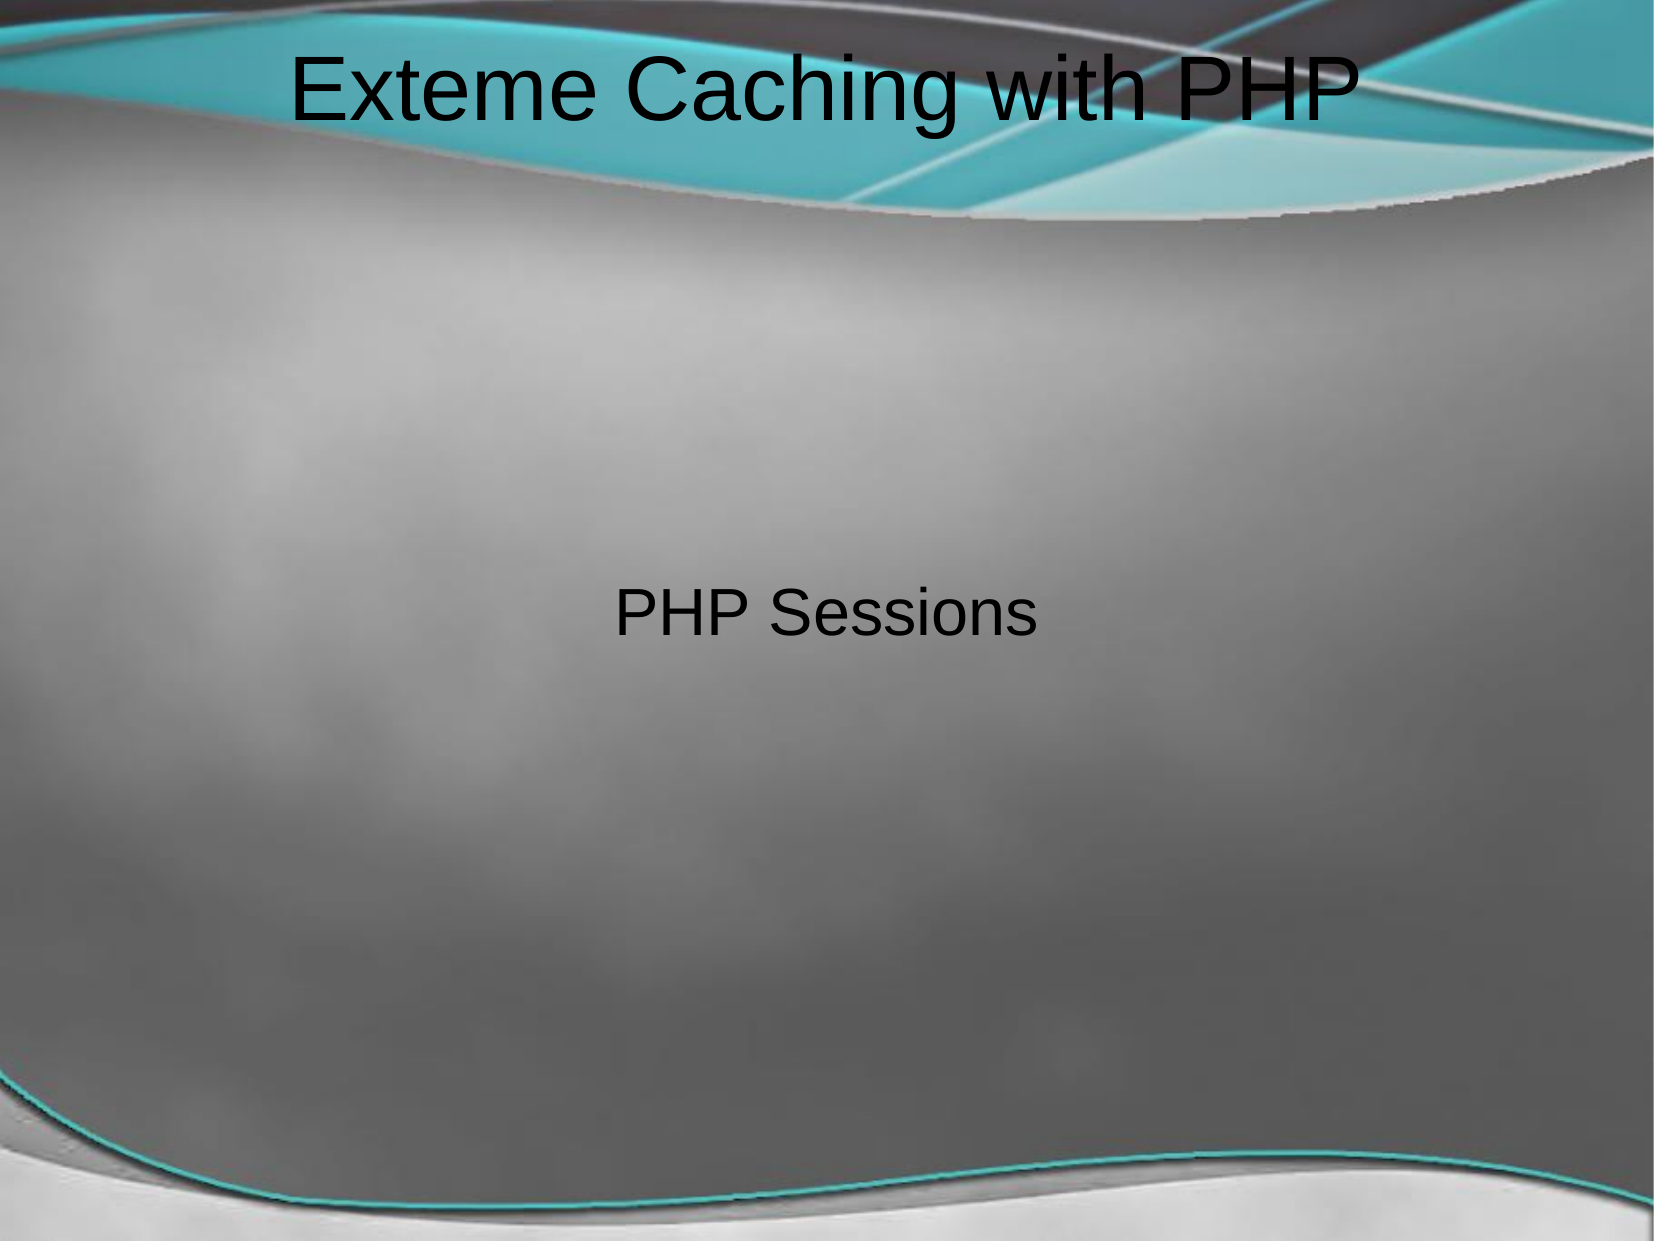

Exteme Caching with PHP
# PHP Sessions